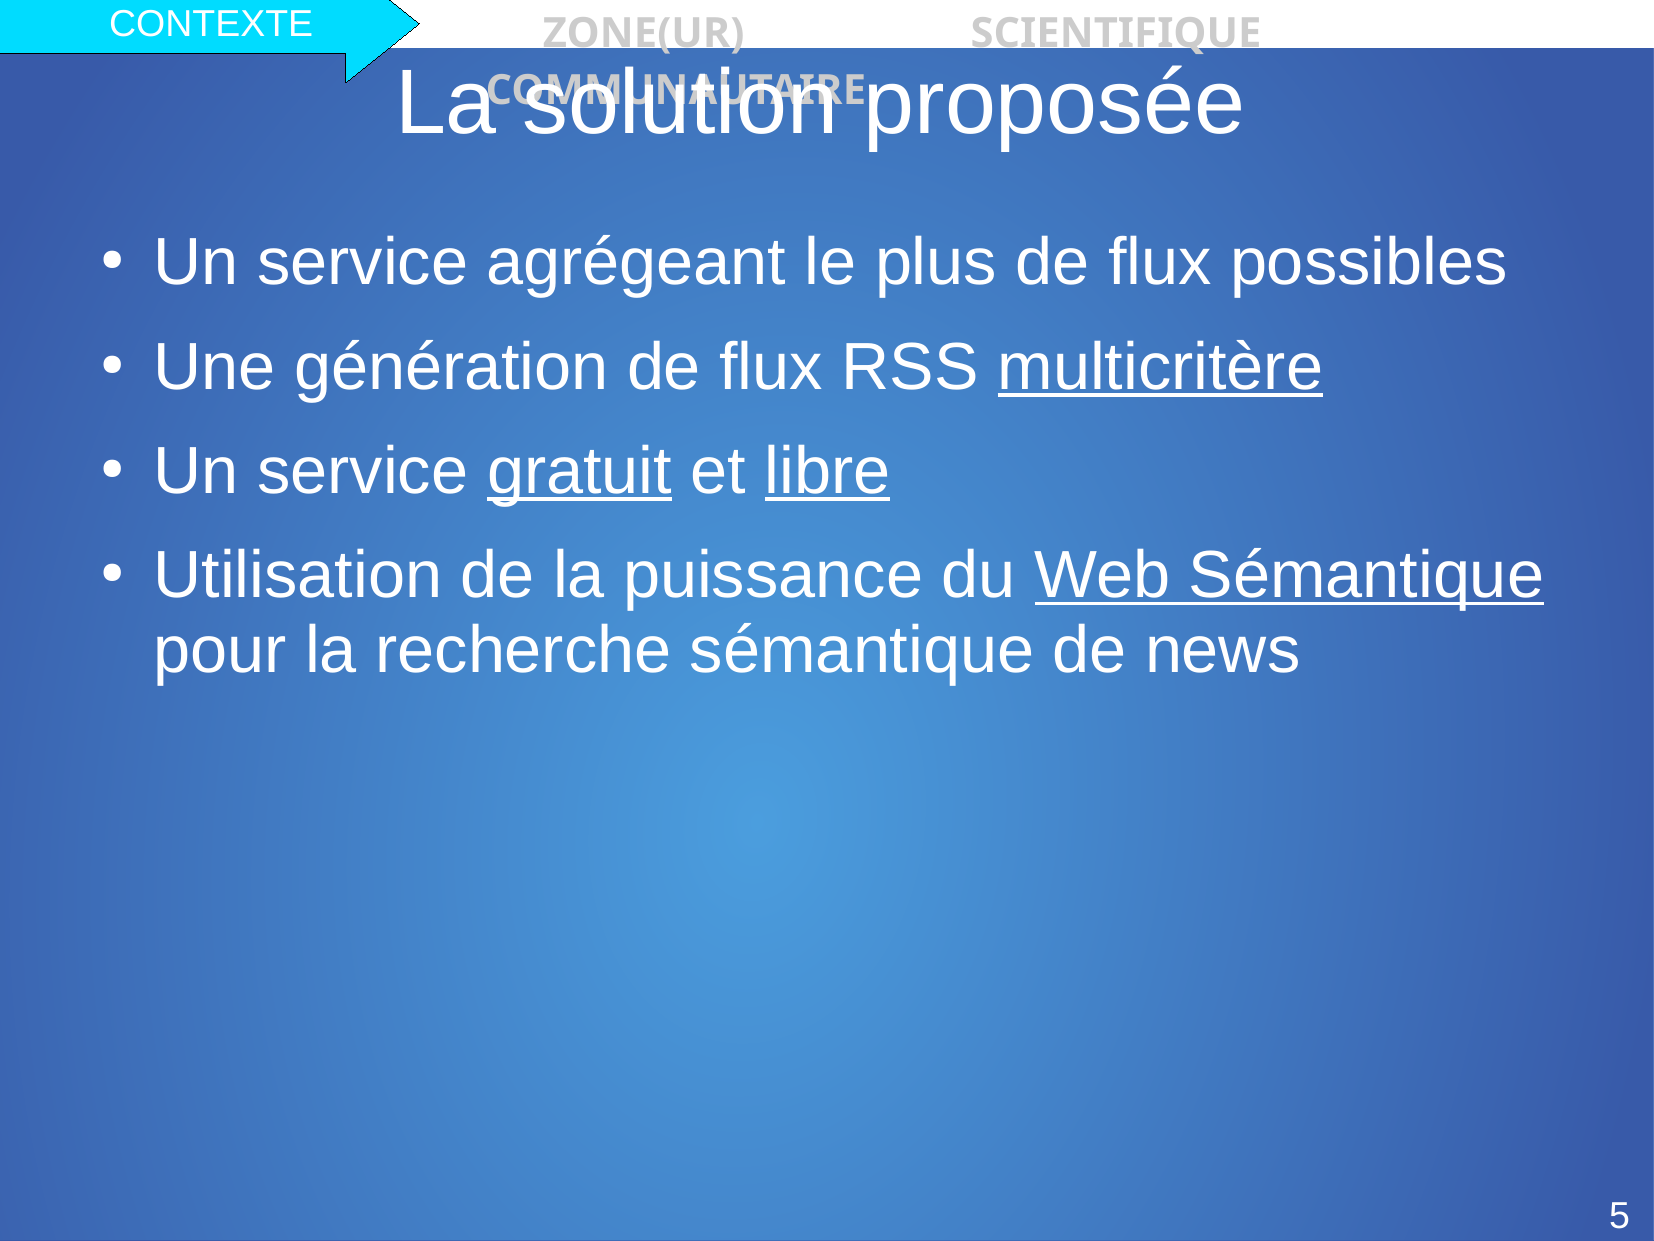

CONTEXTE
# La solution proposée
Un service agrégeant le plus de flux possibles
Une génération de flux RSS multicritère
Un service gratuit et libre
Utilisation de la puissance du Web Sémantique pour la recherche sémantique de news